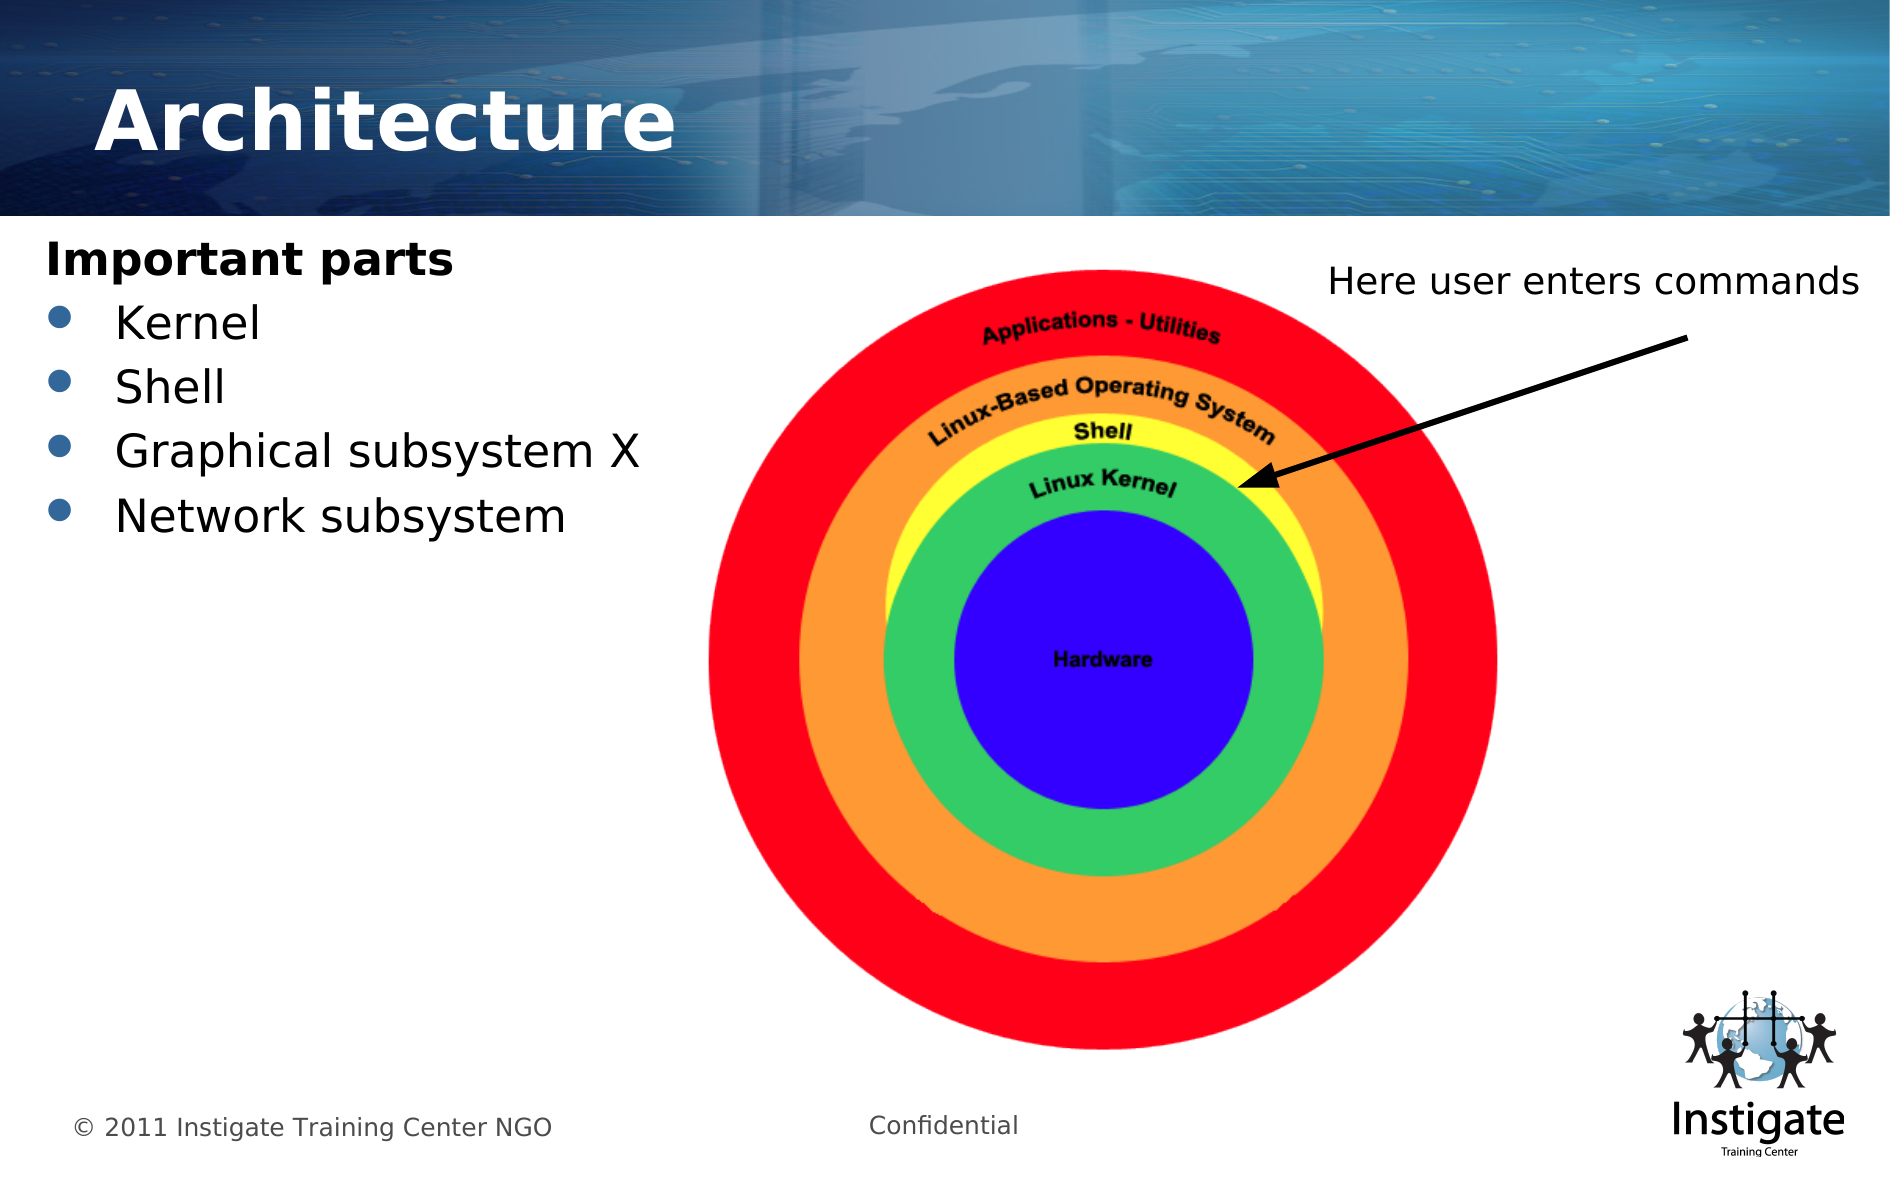

# Architecture
Important parts
 Kernel
 Shell
 Graphical subsystem X
 Network subsystem
Here user enters commands